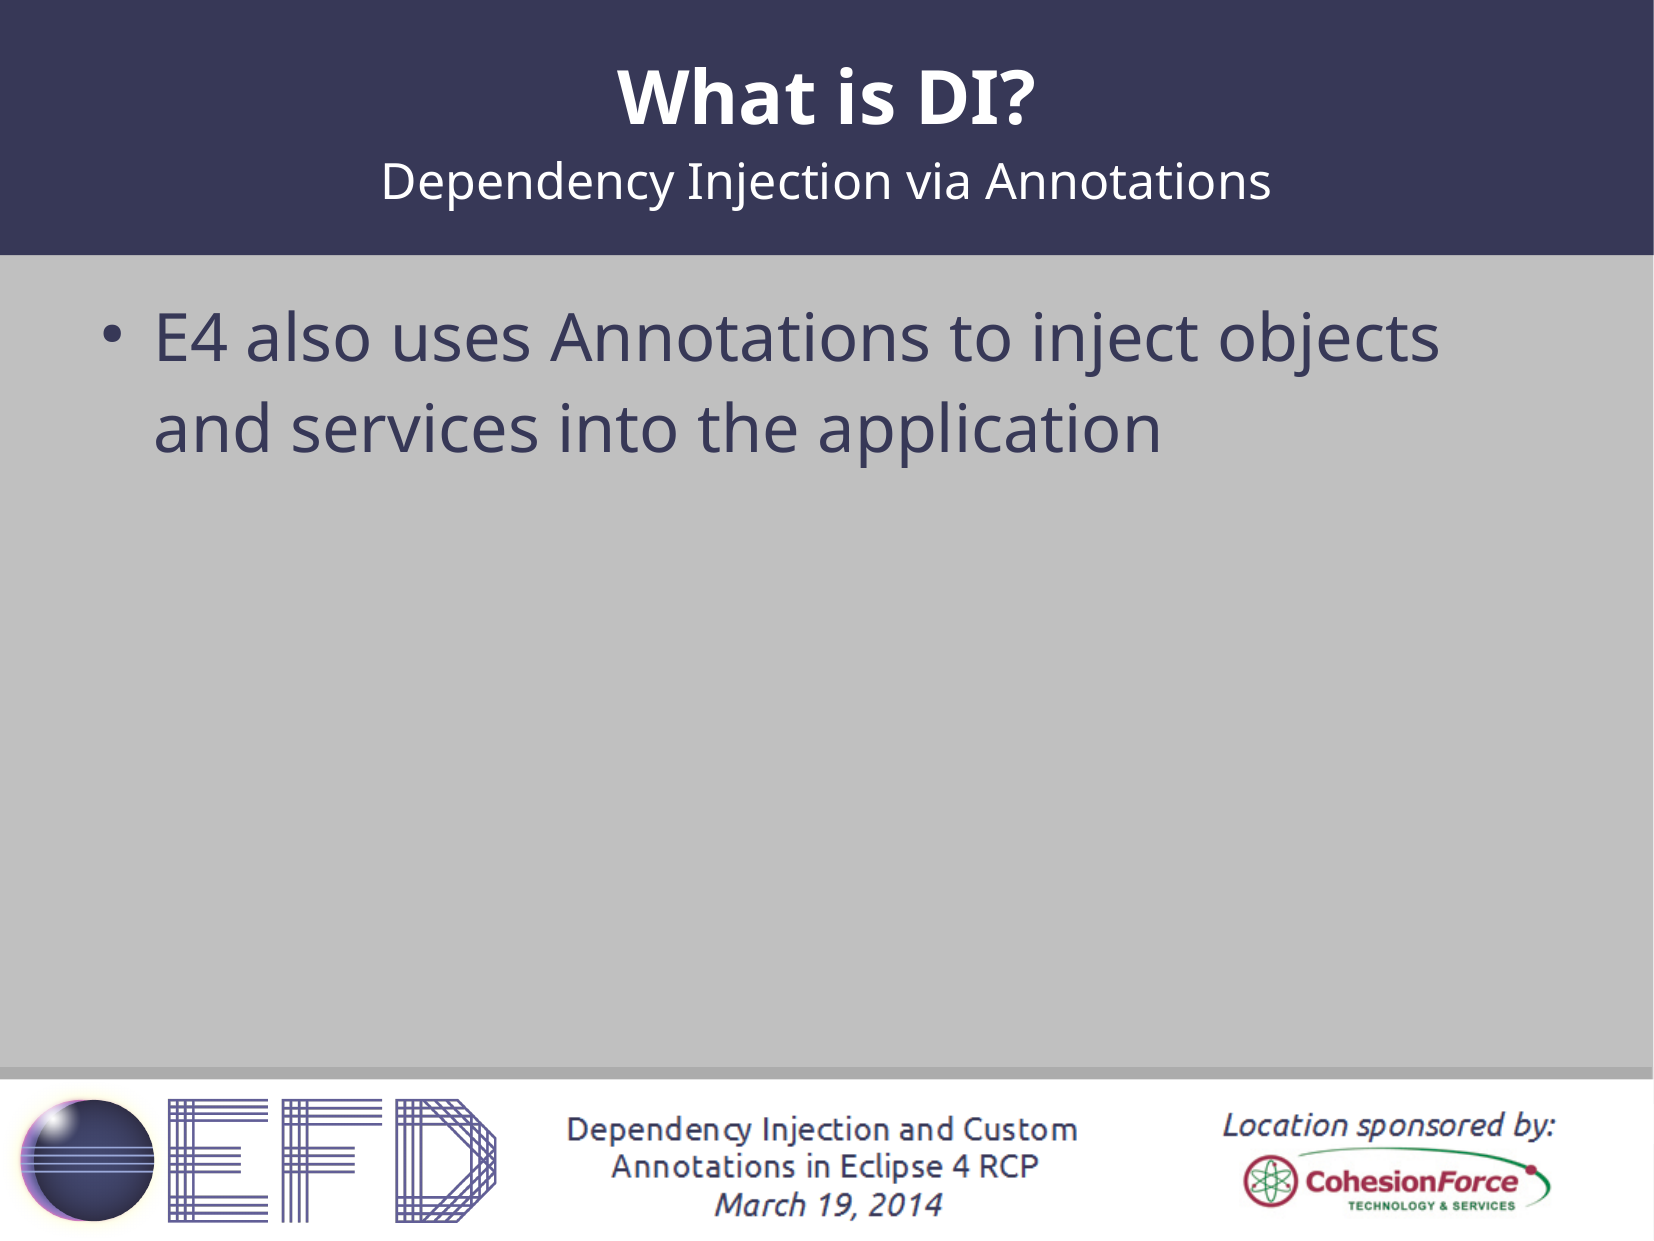

# What is DI? Dependency Injection via Annotations
E4 also uses Annotations to inject objects and services into the application